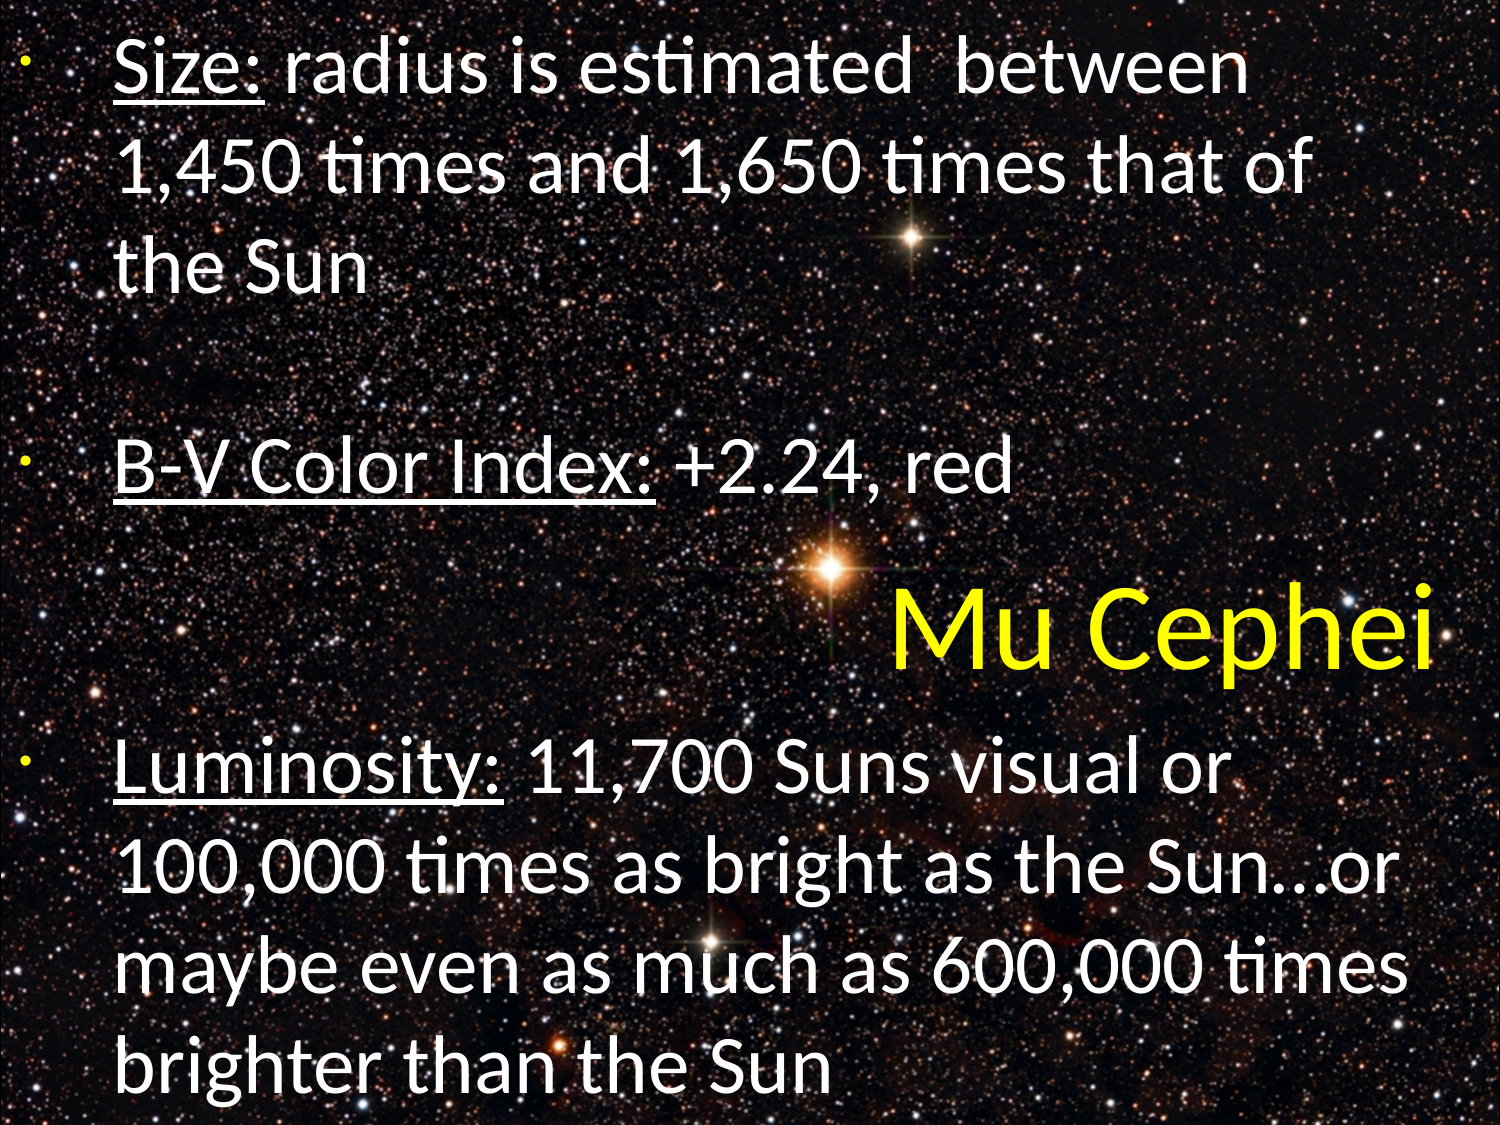

Size: radius is estimated between 1,450 times and 1,650 times that of the Sun
B-V Color Index: +2.24, red
Luminosity: 11,700 Suns visual or 100,000 times as bright as the Sun…or maybe even as much as 600,000 times brighter than the Sun
Mu Cephei